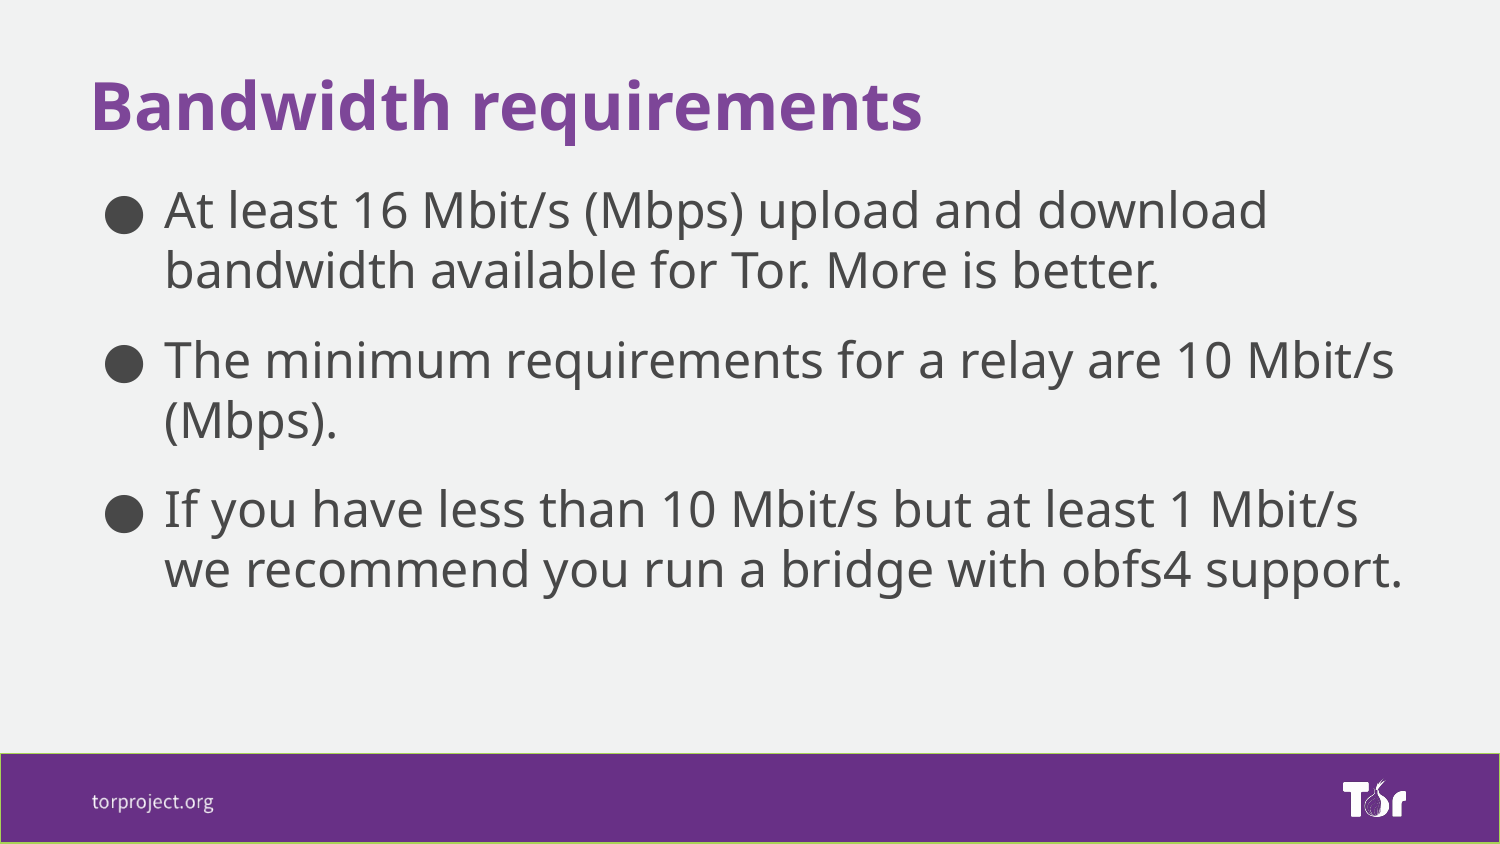

Bandwidth requirements
At least 16 Mbit/s (Mbps) upload and download bandwidth available for Tor. More is better.
The minimum requirements for a relay are 10 Mbit/s (Mbps).
If you have less than 10 Mbit/s but at least 1 Mbit/s we recommend you run a bridge with obfs4 support.